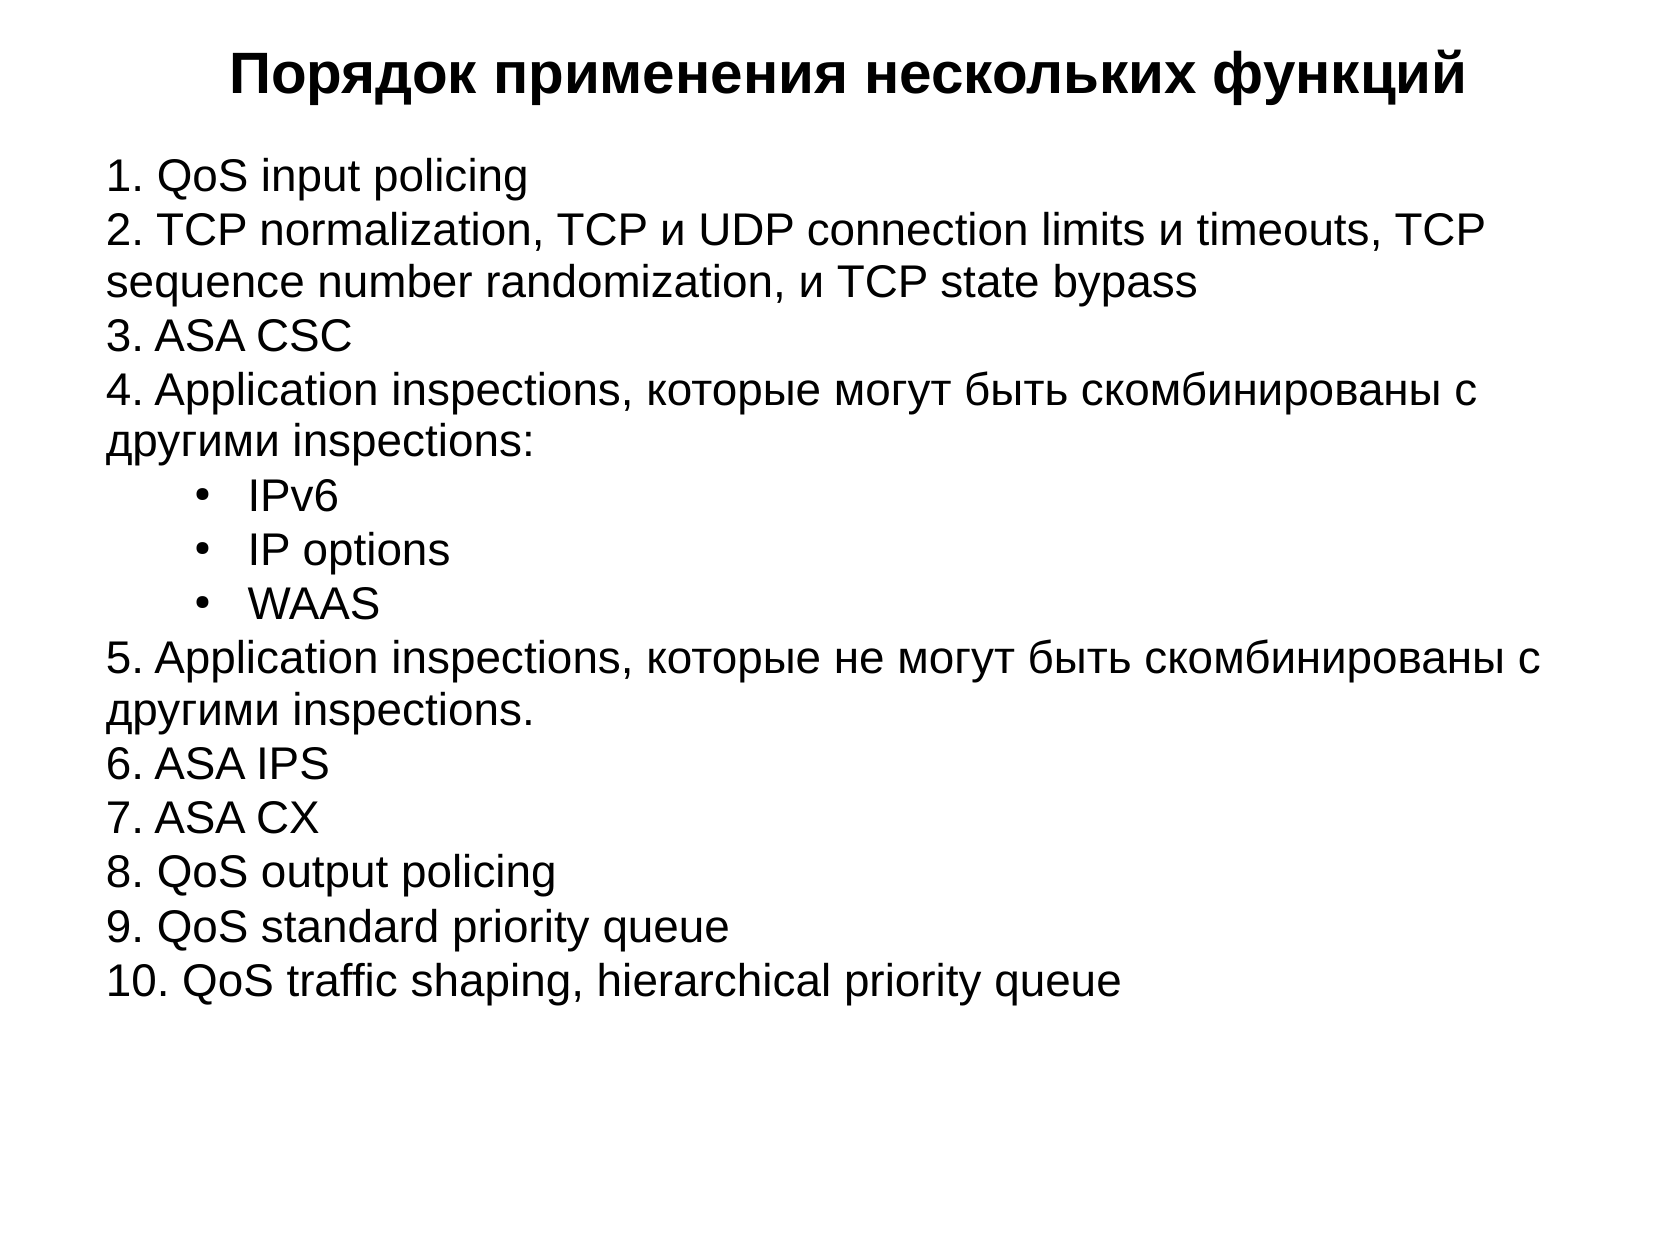

Порядок применения нескольких функций
# 1. QoS input policing
2. TCP normalization, TCP и UDP connection limits и timeouts, TCP sequence number randomization, и TCP state bypass
3. ASA CSC
4. Application inspections, которые могут быть скомбинированы с другими inspections:
IPv6
IP options
WAAS
5. Application inspections, которые не могут быть скомбинированы с другими inspections.
6. ASA IPS
7. ASA CX
8. QoS output policing
9. QoS standard priority queue
10. QoS traffic shaping, hierarchical priority queue